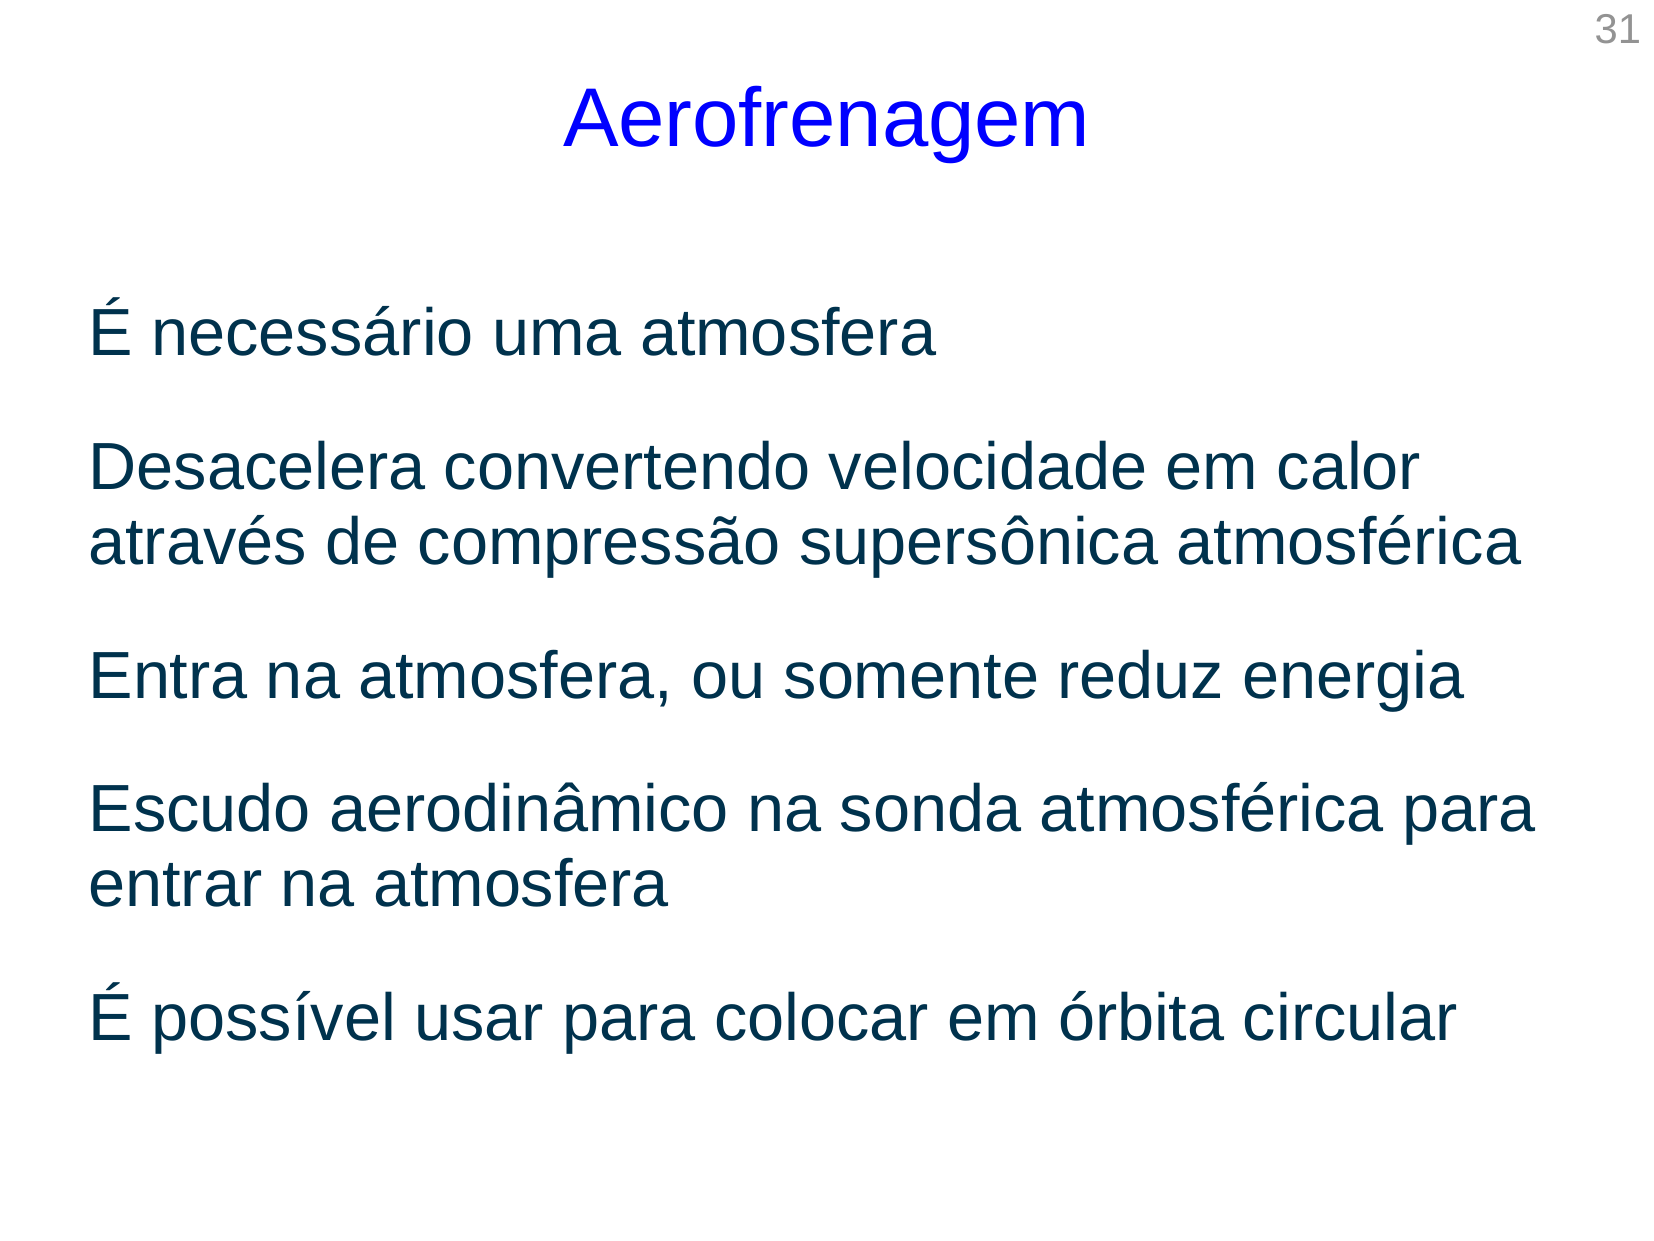

31
# Aerofrenagem
É necessário uma atmosfera
Desacelera convertendo velocidade em calor através de compressão supersônica atmosférica
Entra na atmosfera, ou somente reduz energia
Escudo aerodinâmico na sonda atmosférica para entrar na atmosfera
É possível usar para colocar em órbita circular